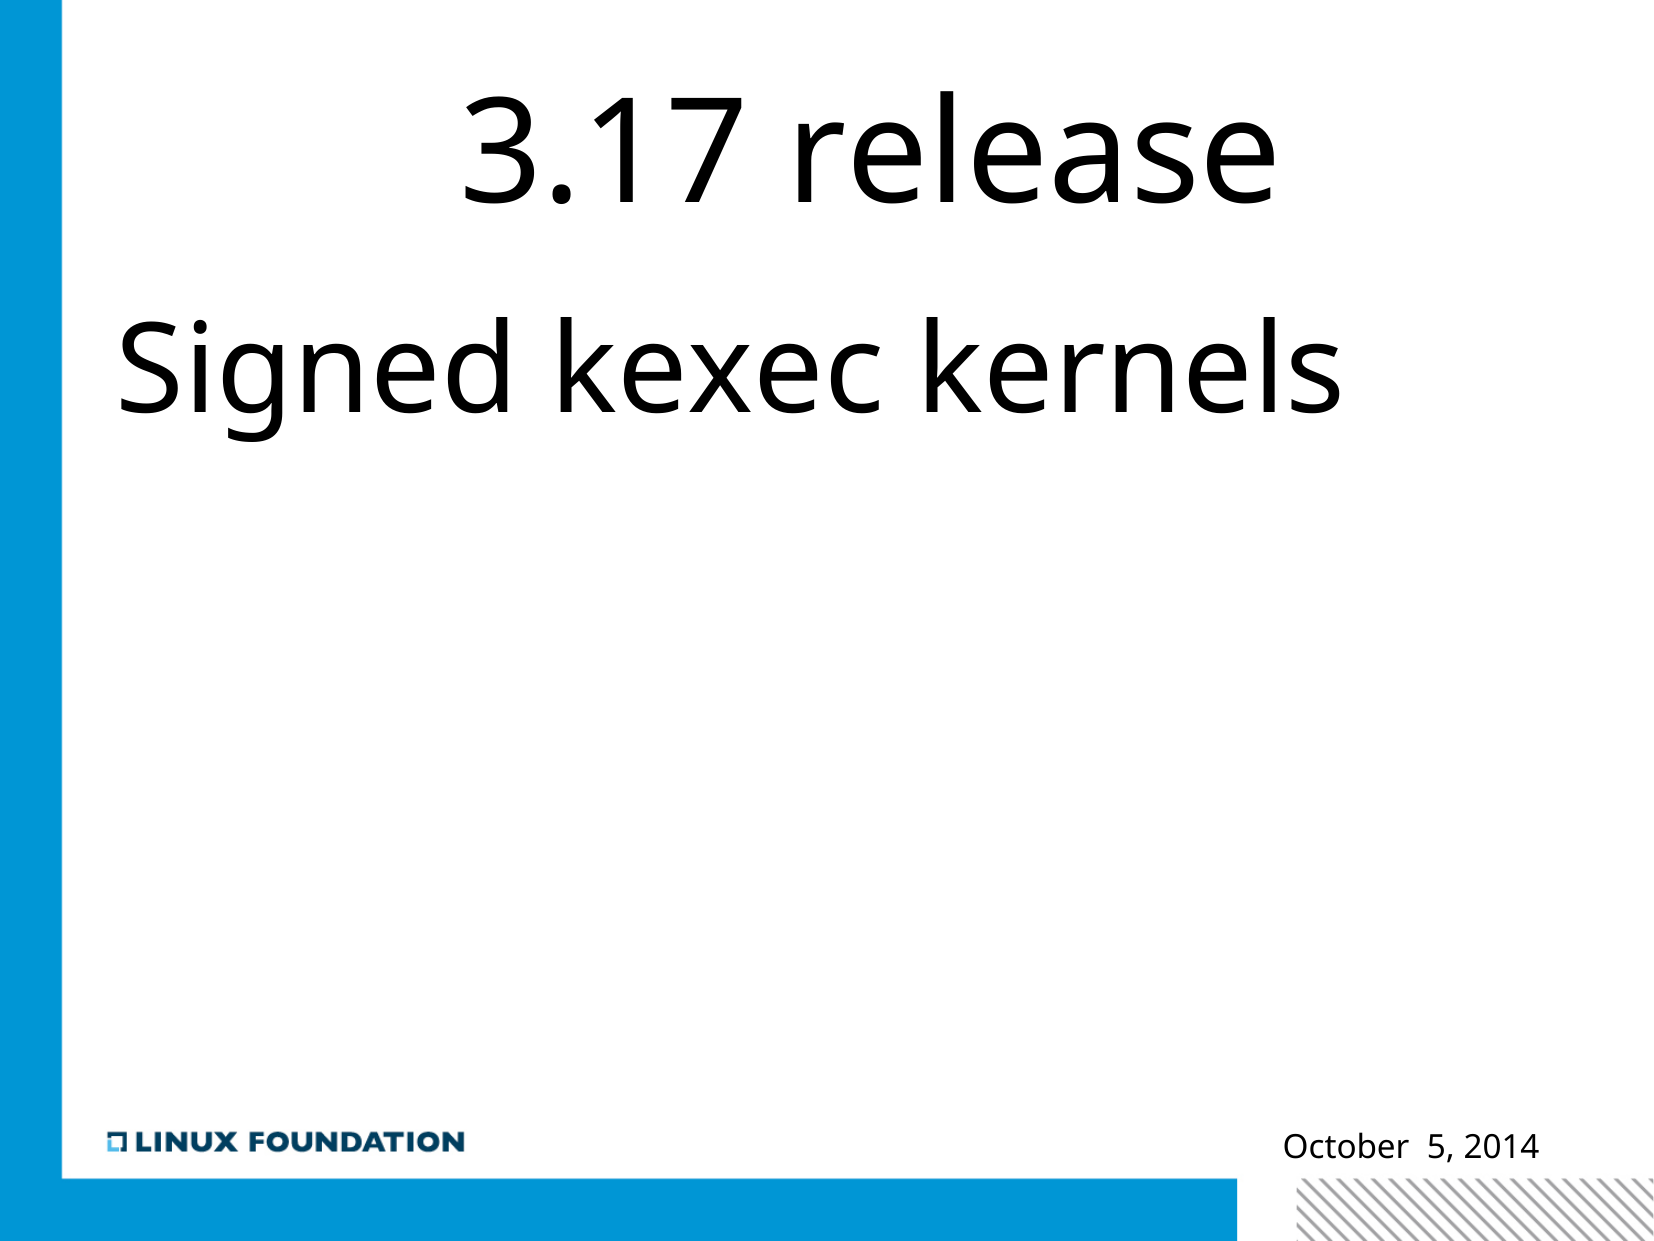

3.17 release
Signed kexec kernels
October 5, 2014